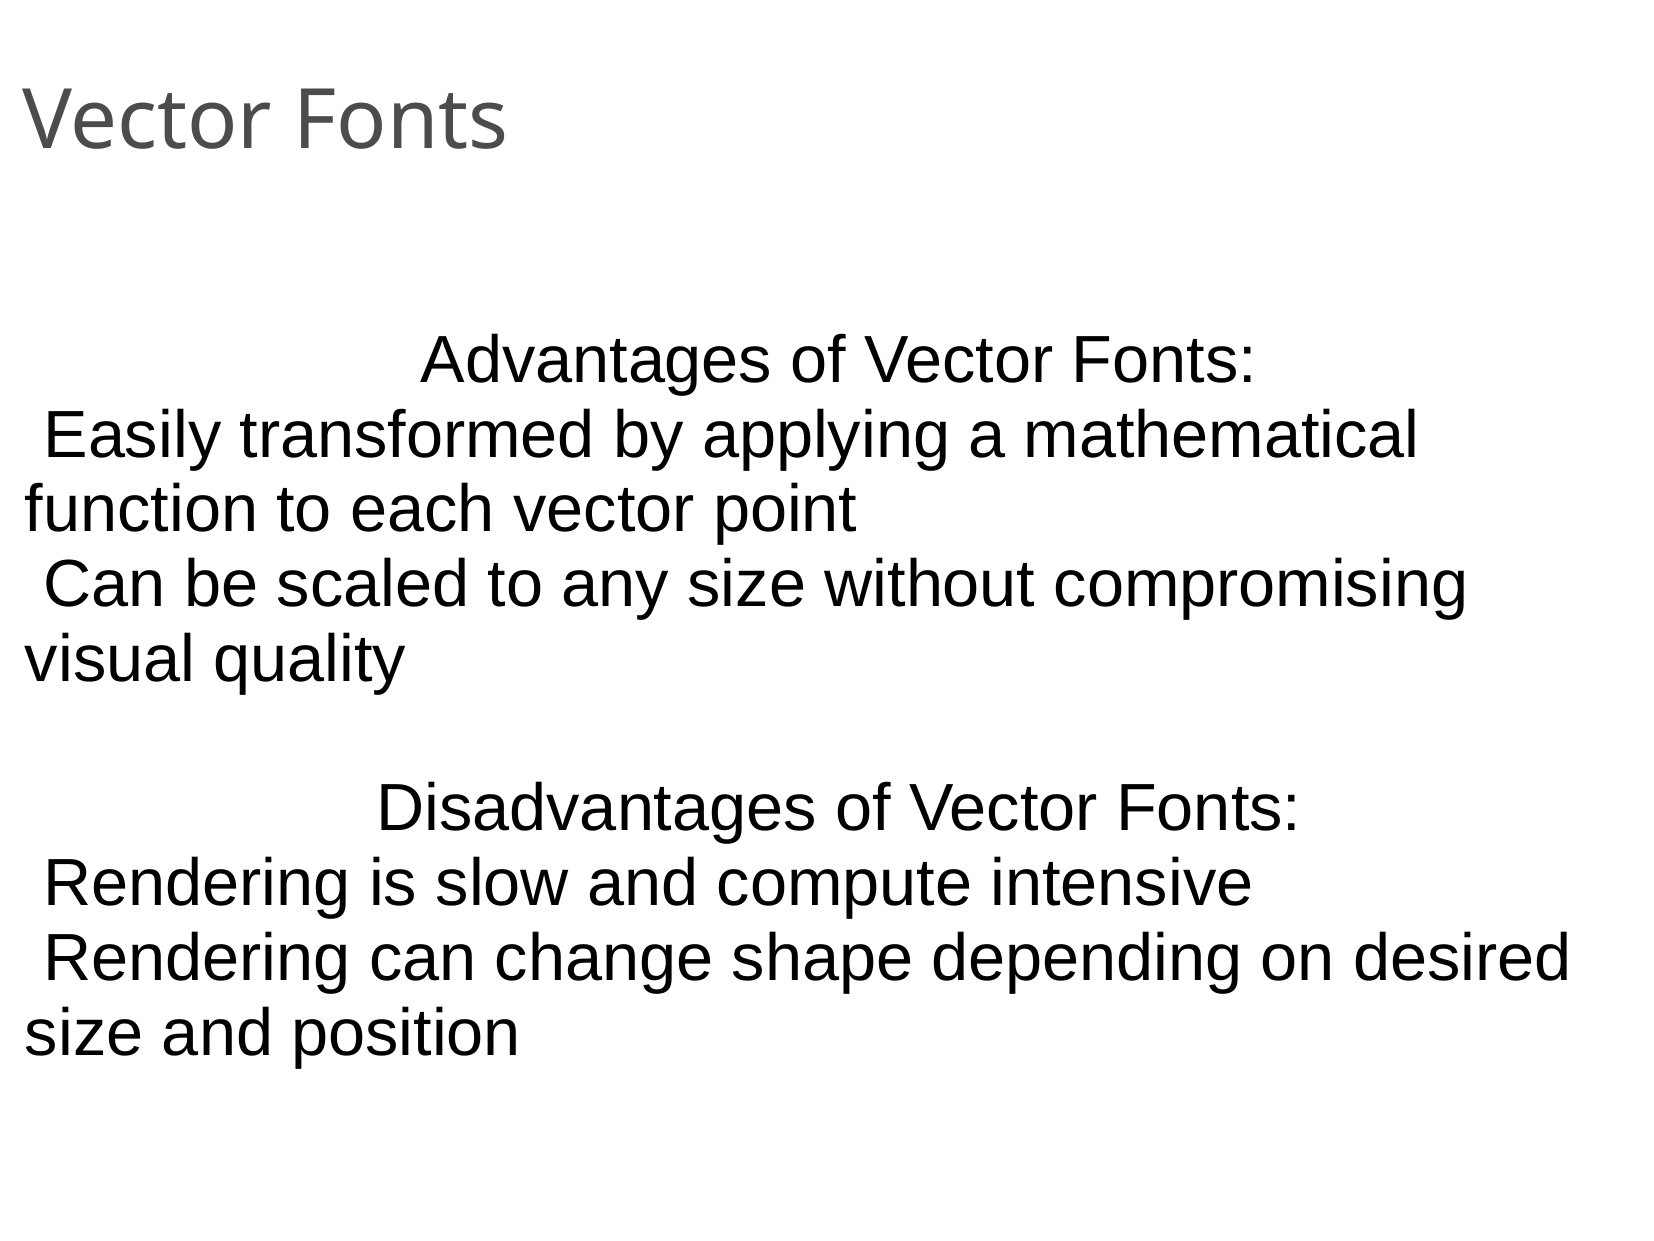

# Vector Fonts
Advantages of Vector Fonts:
 Easily transformed by applying a mathematical function to each vector point
 Can be scaled to any size without compromising visual quality
Disadvantages of Vector Fonts:
 Rendering is slow and compute intensive
 Rendering can change shape depending on desired size and position